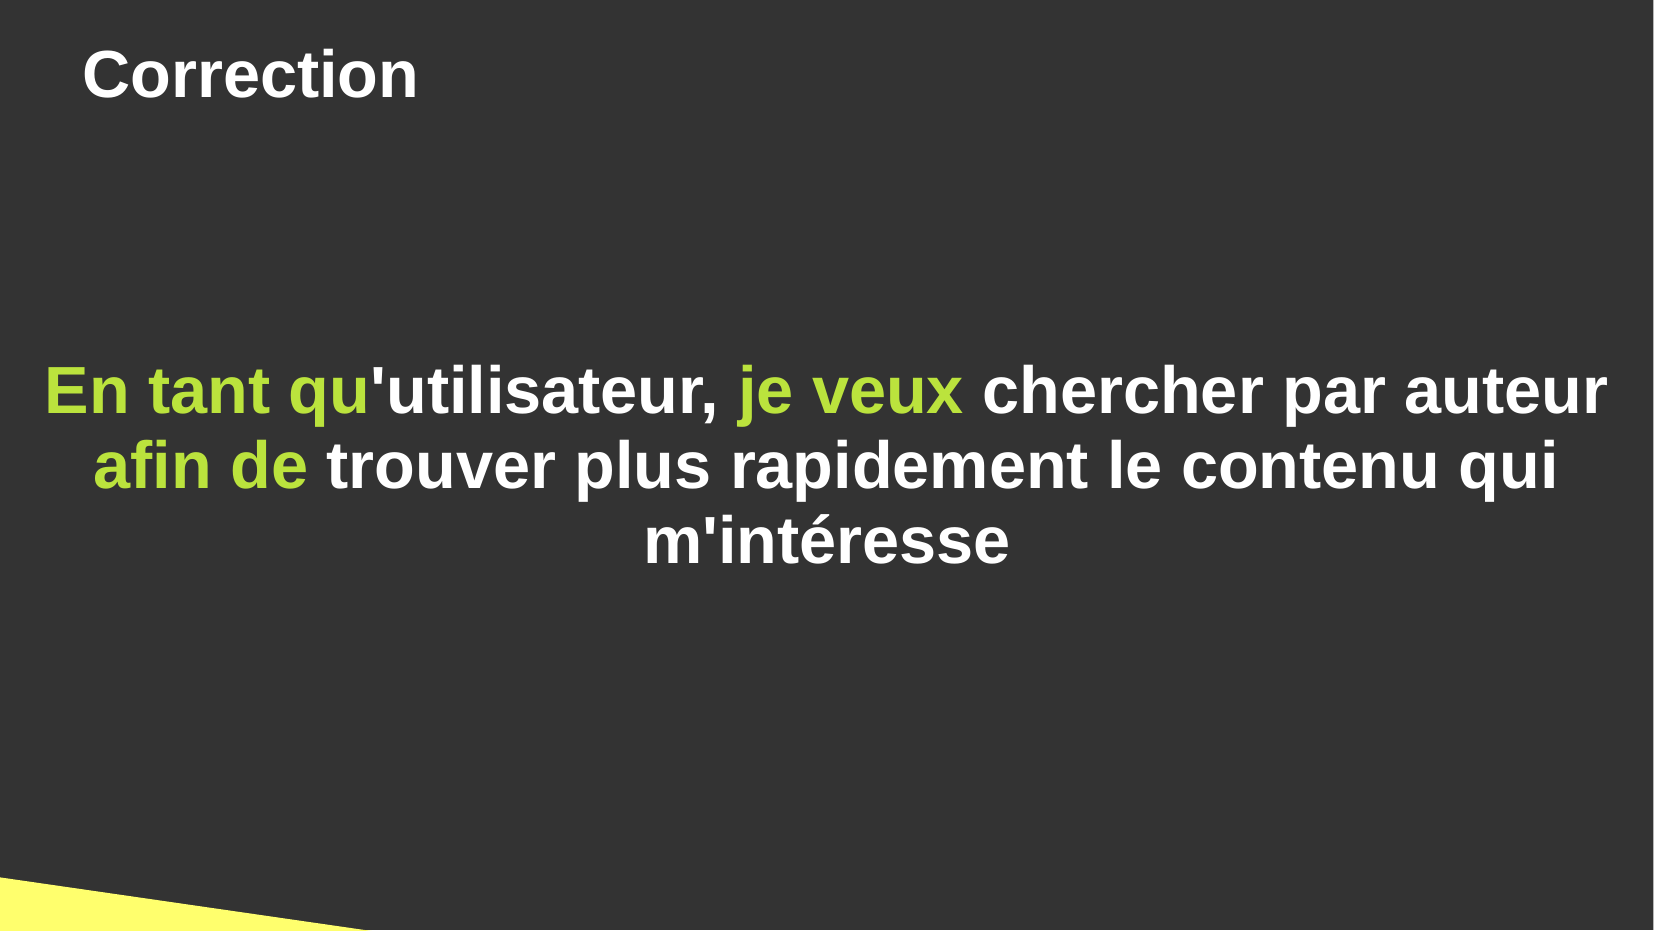

# Correction
En tant qu'utilisateur, je veux chercher par auteur afin de trouver plus rapidement le contenu qui m'intéresse